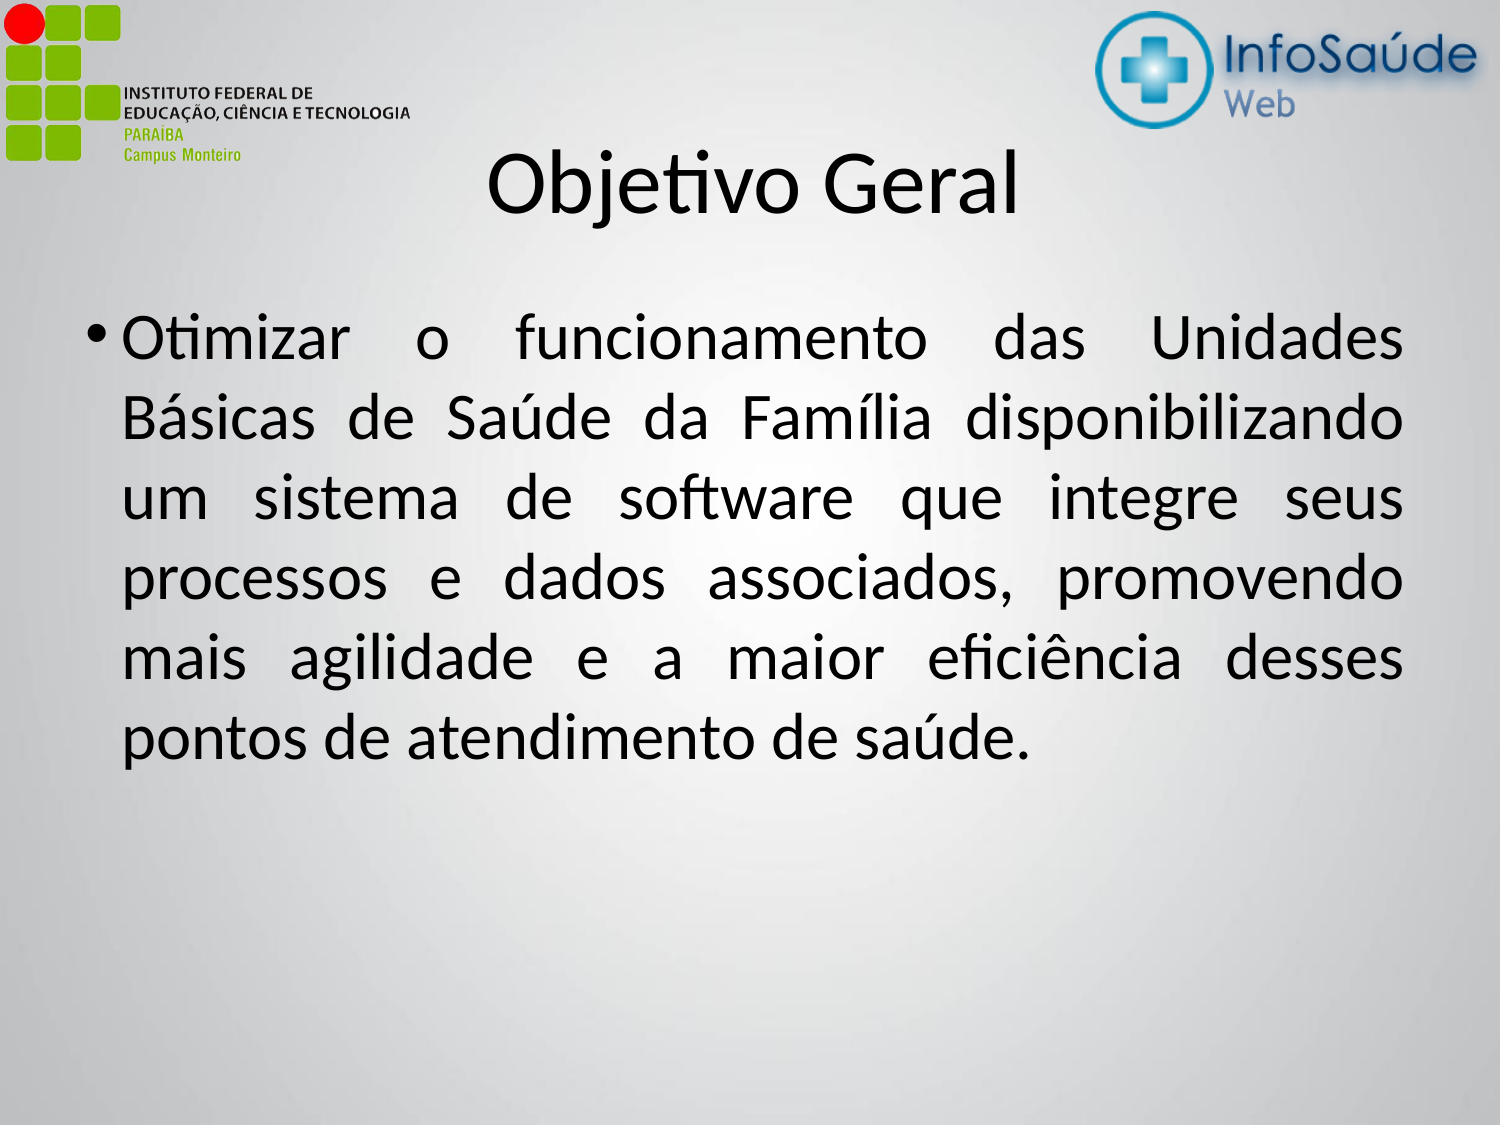

Objetivo Geral
Otimizar o funcionamento das Unidades Básicas de Saúde da Família disponibilizando um sistema de software que integre seus processos e dados associados, promovendo mais agilidade e a maior eficiência desses pontos de atendimento de saúde.